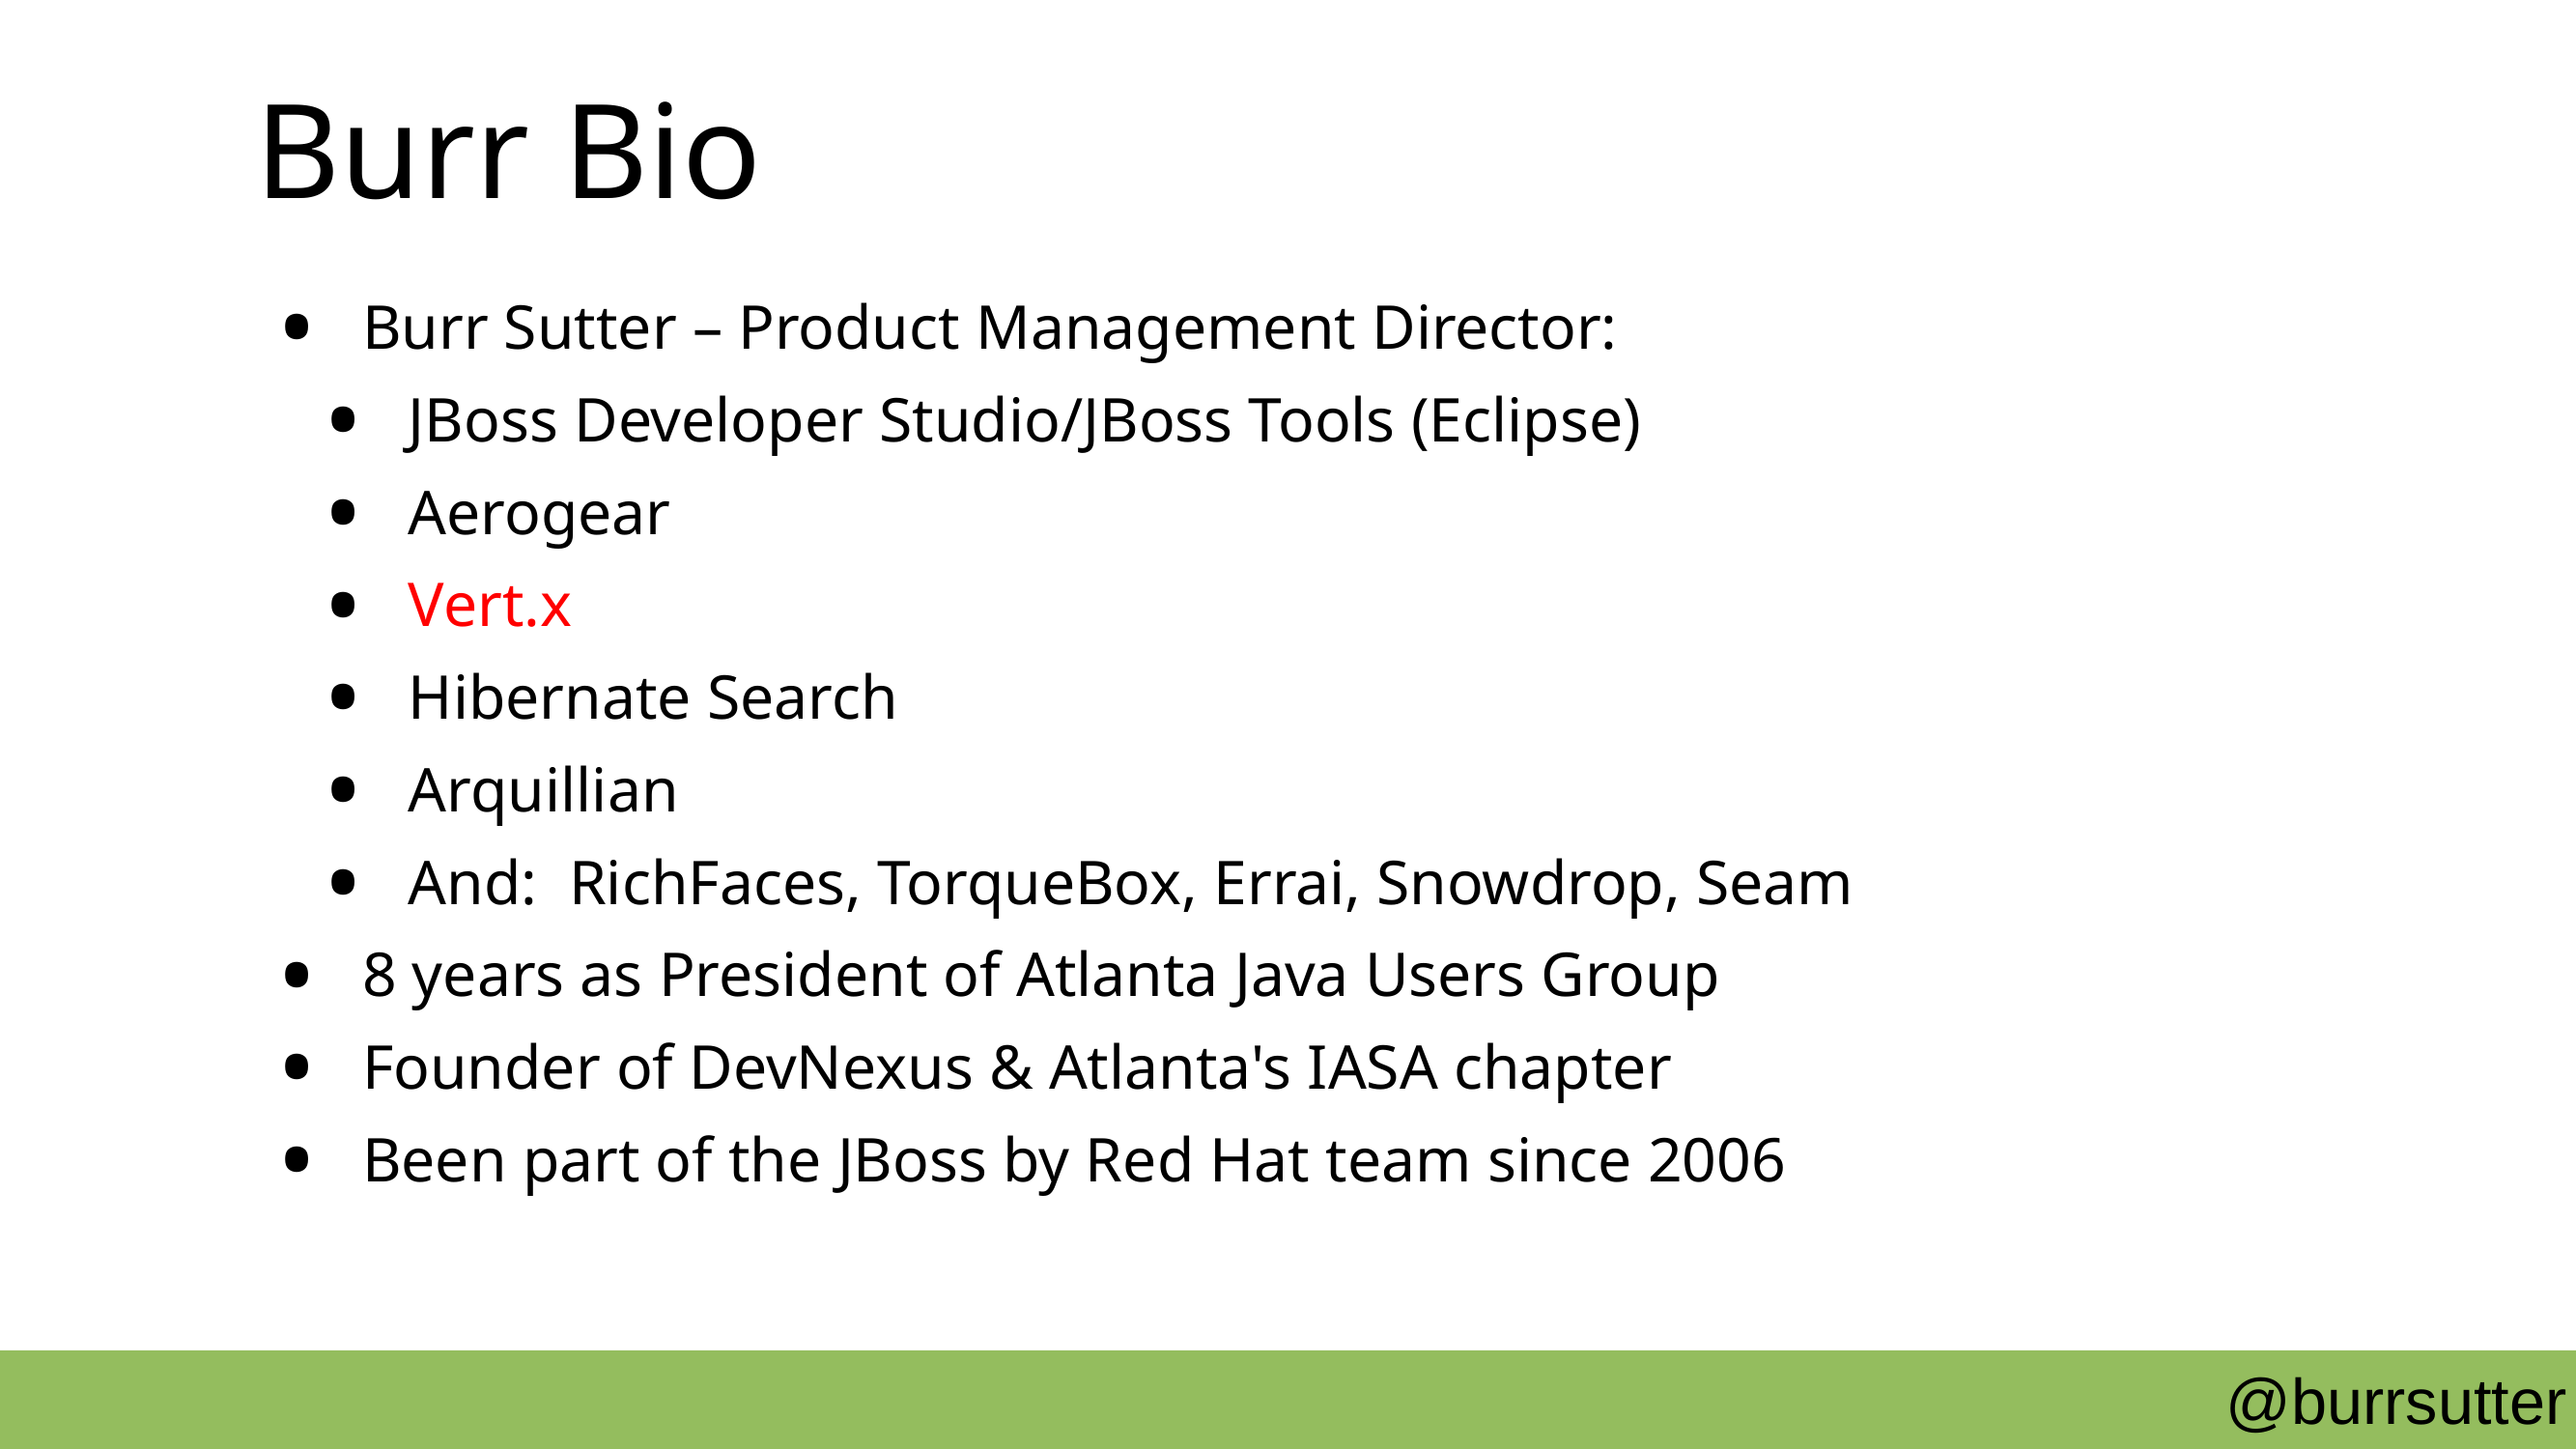

# Burr Bio
Burr Sutter – Product Management Director:
JBoss Developer Studio/JBoss Tools (Eclipse)
Aerogear
Vert.x
Hibernate Search
Arquillian
And: RichFaces, TorqueBox, Errai, Snowdrop, Seam
8 years as President of Atlanta Java Users Group
Founder of DevNexus & Atlanta's IASA chapter
Been part of the JBoss by Red Hat team since 2006